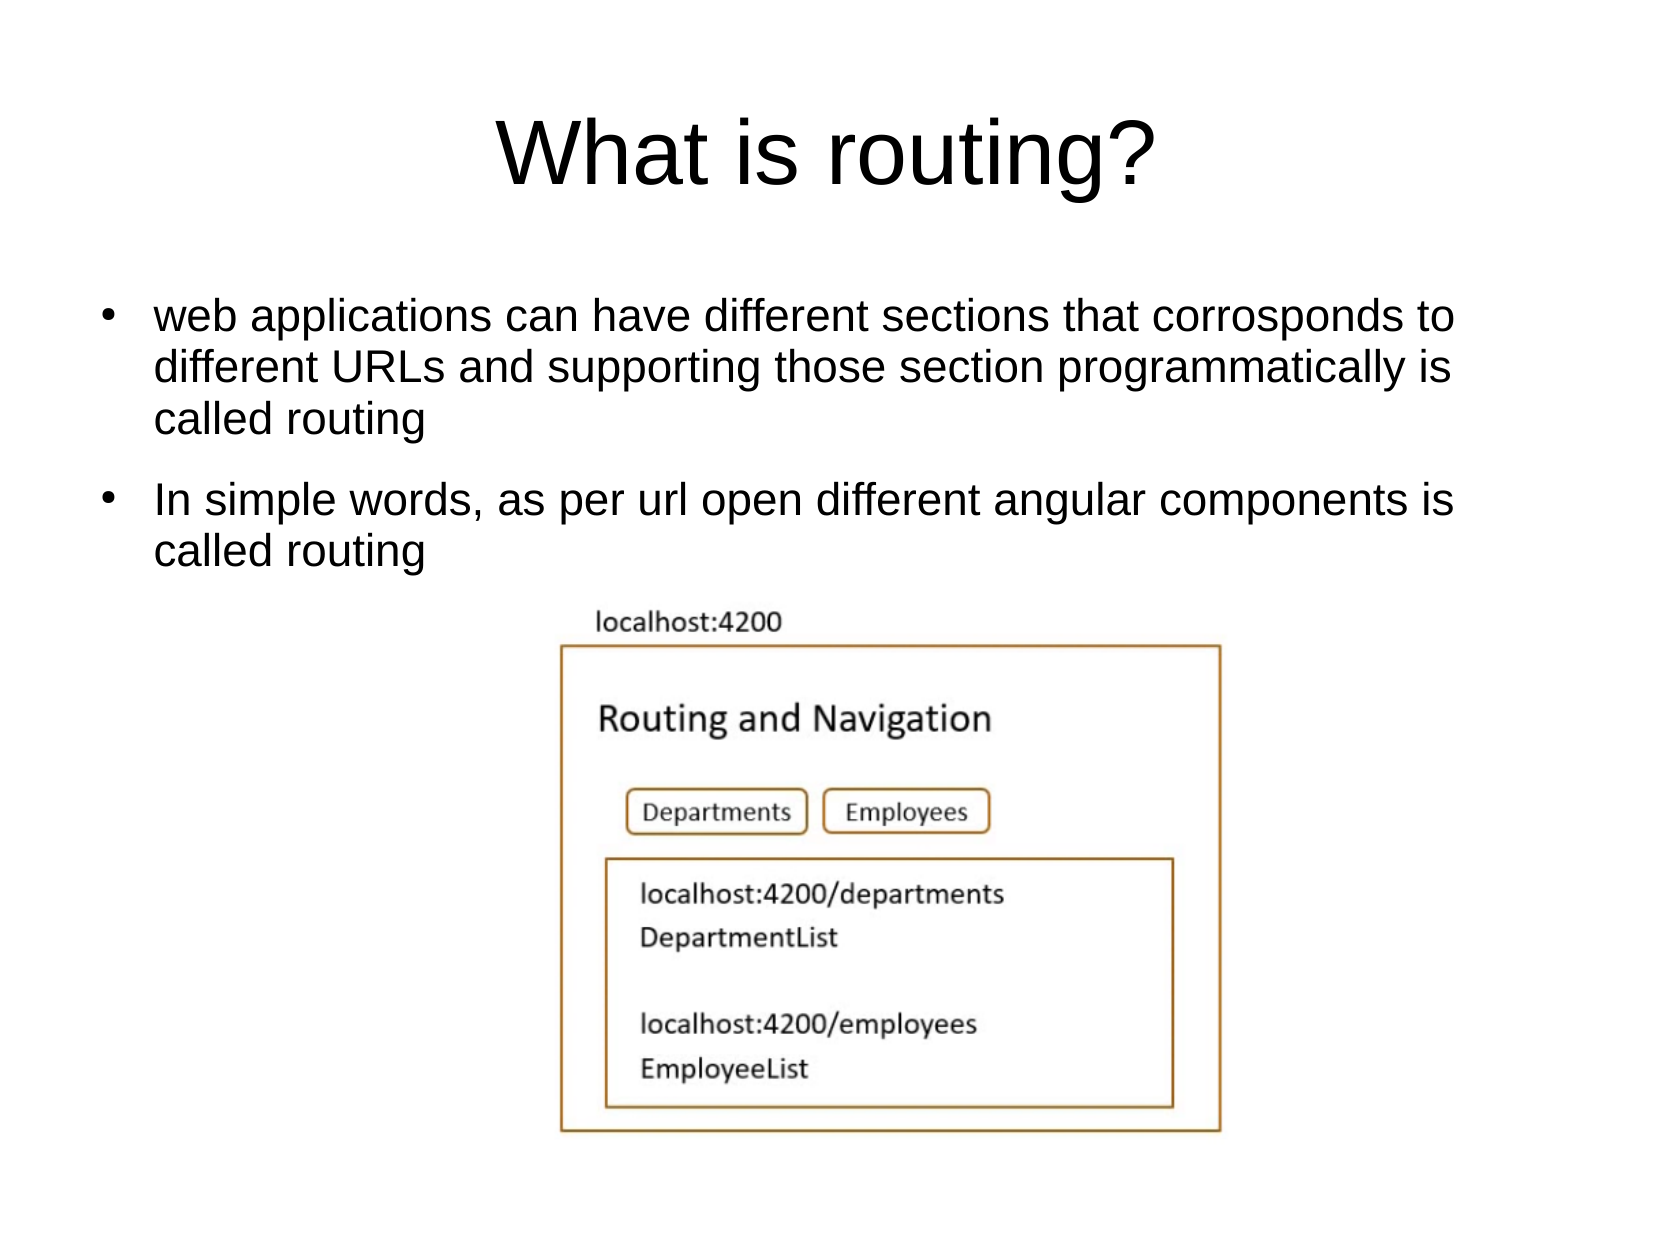

# What is routing?
web applications can have different sections that corrosponds to different URLs and supporting those section programmatically is called routing
In simple words, as per url open different angular components is called routing